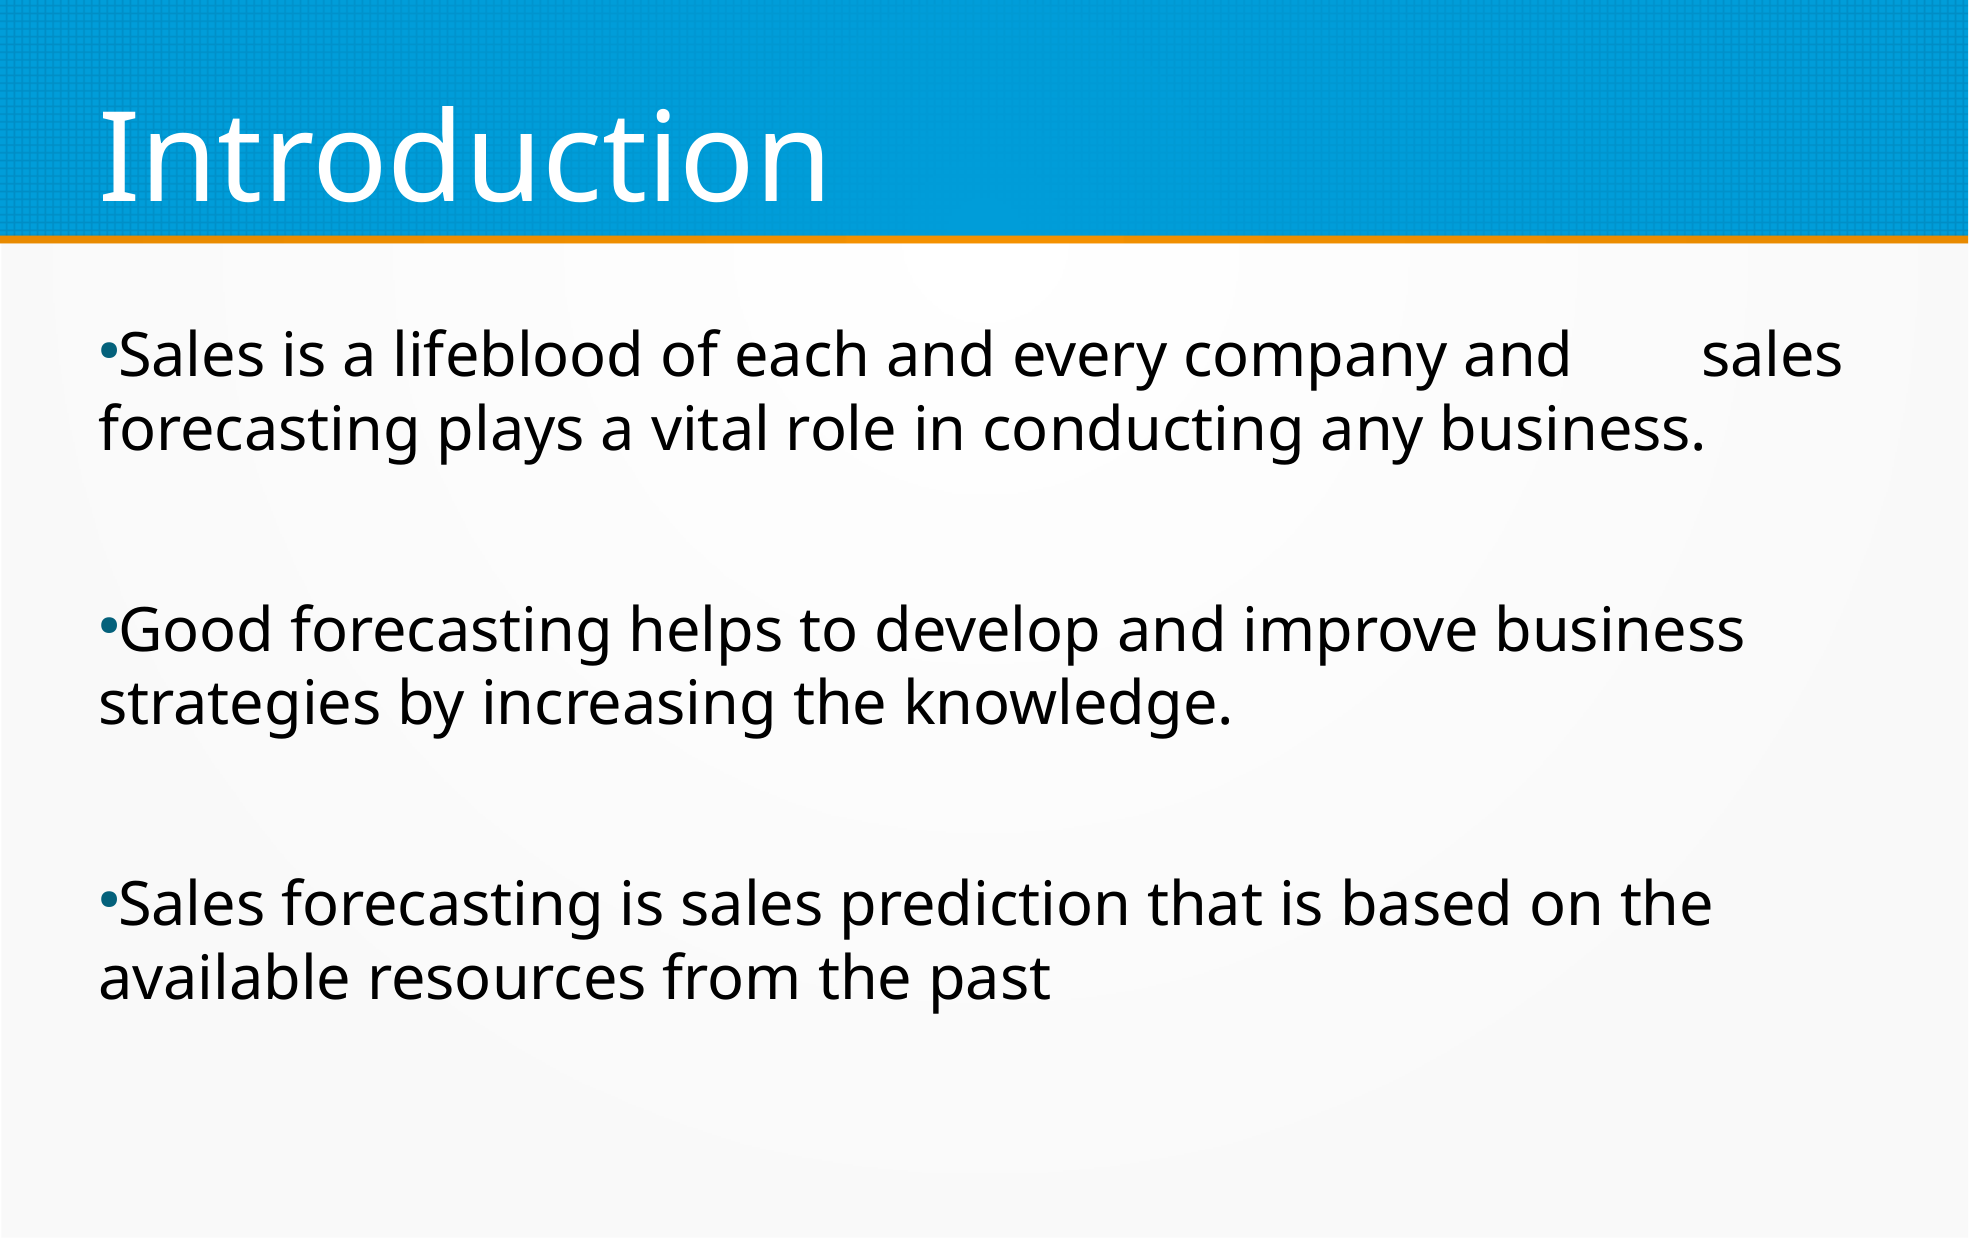

# Introduction
Sales is a lifeblood of each and every company and sales forecasting plays a vital role in conducting any business.
Good forecasting helps to develop and improve business strategies by increasing the knowledge.
Sales forecasting is sales prediction that is based on the available resources from the past